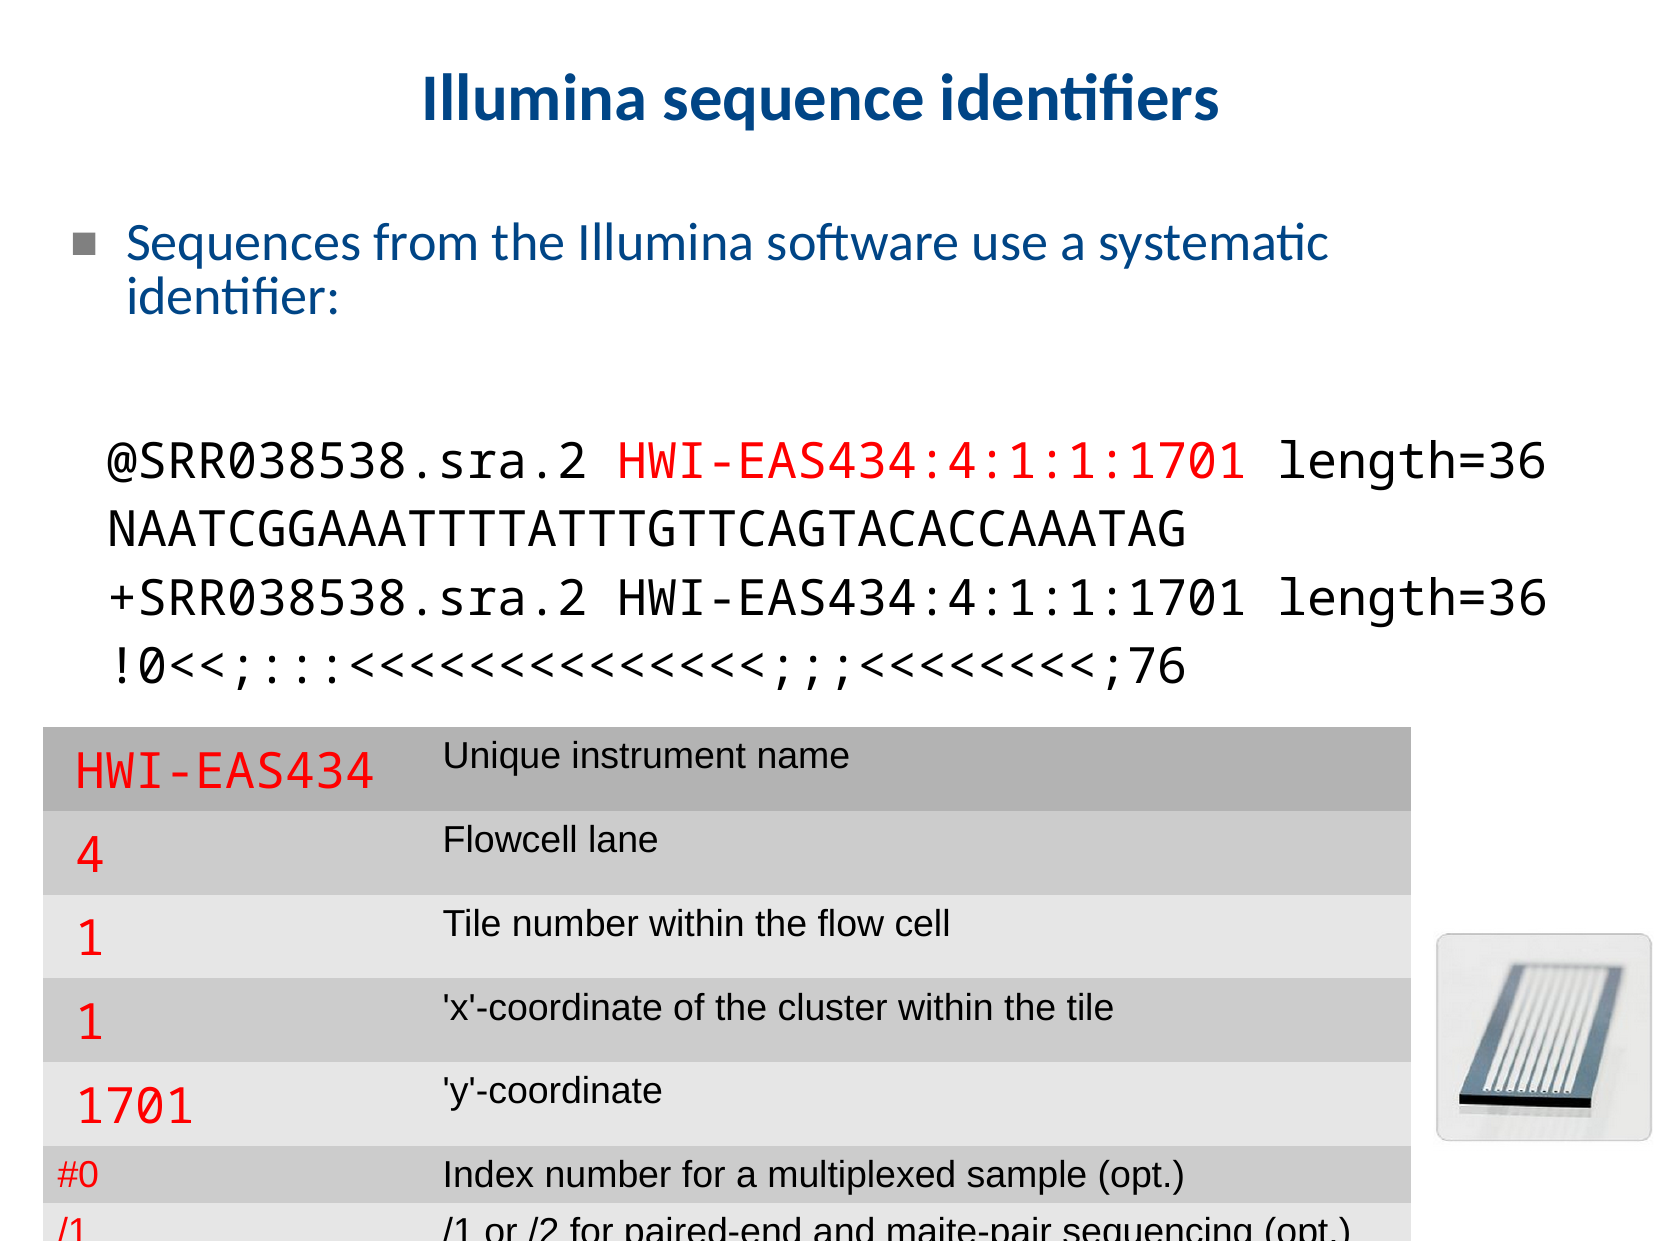

Illumina sequence identifiers
# Sequences from the Illumina software use a systematic identifier:
@SRR038538.sra.2 HWI-EAS434:4:1:1:1701 length=36
NAATCGGAAATTTTATTTGTTCAGTACACCAAATAG
+SRR038538.sra.2 HWI-EAS434:4:1:1:1701 length=36
!0<<;:::<<<<<<<<<<<<<<;;;<<<<<<<<;76
| HWI-EAS434 | Unique instrument name |
| --- | --- |
| 4 | Flowcell lane |
| 1 | Tile number within the flow cell |
| 1 | 'x'-coordinate of the cluster within the tile |
| 1701 | 'y'-coordinate |
| #0 | Index number for a multiplexed sample (opt.) |
| /1 | /1 or /2 for paired-end and maite-pair sequencing (opt.) |